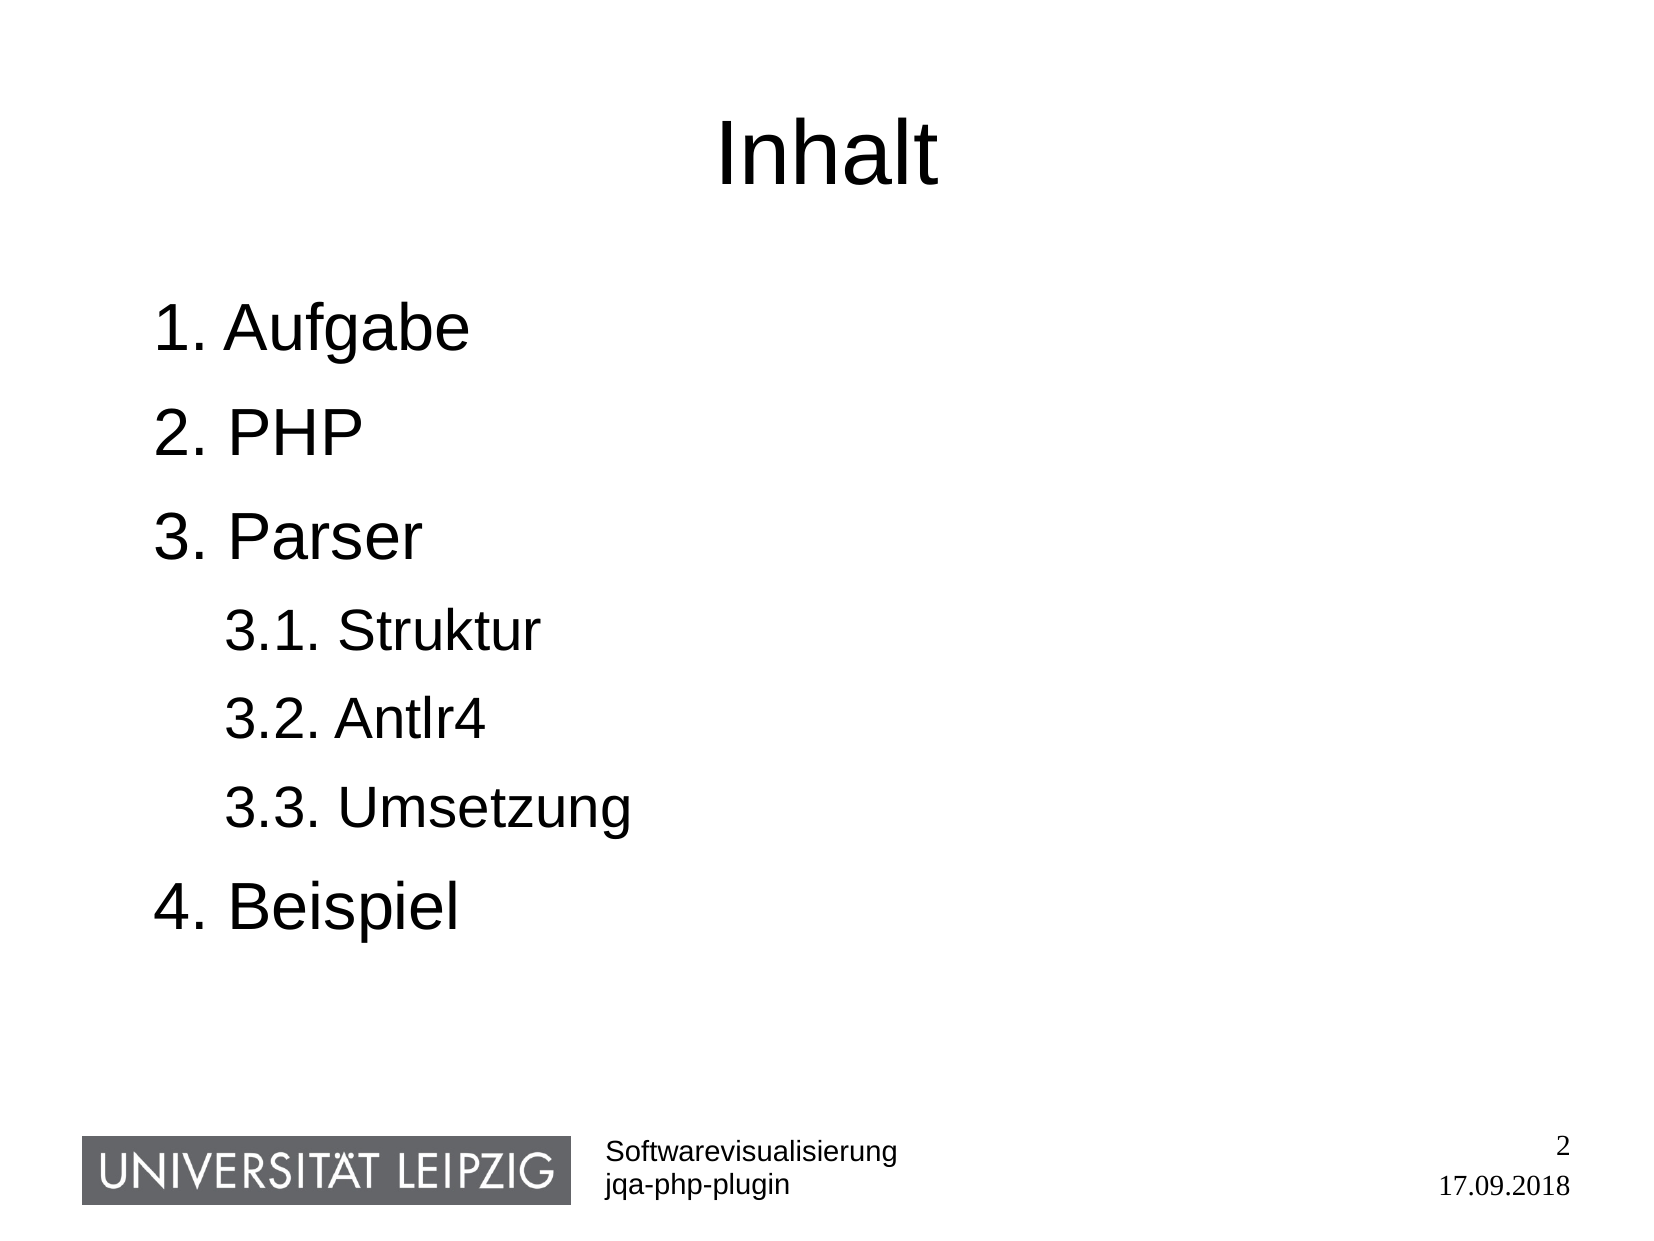

# Inhalt
1. Aufgabe
2. PHP
3. Parser
3.1. Struktur
3.2. Antlr4
3.3. Umsetzung
4. Beispiel
2
17.09.2018